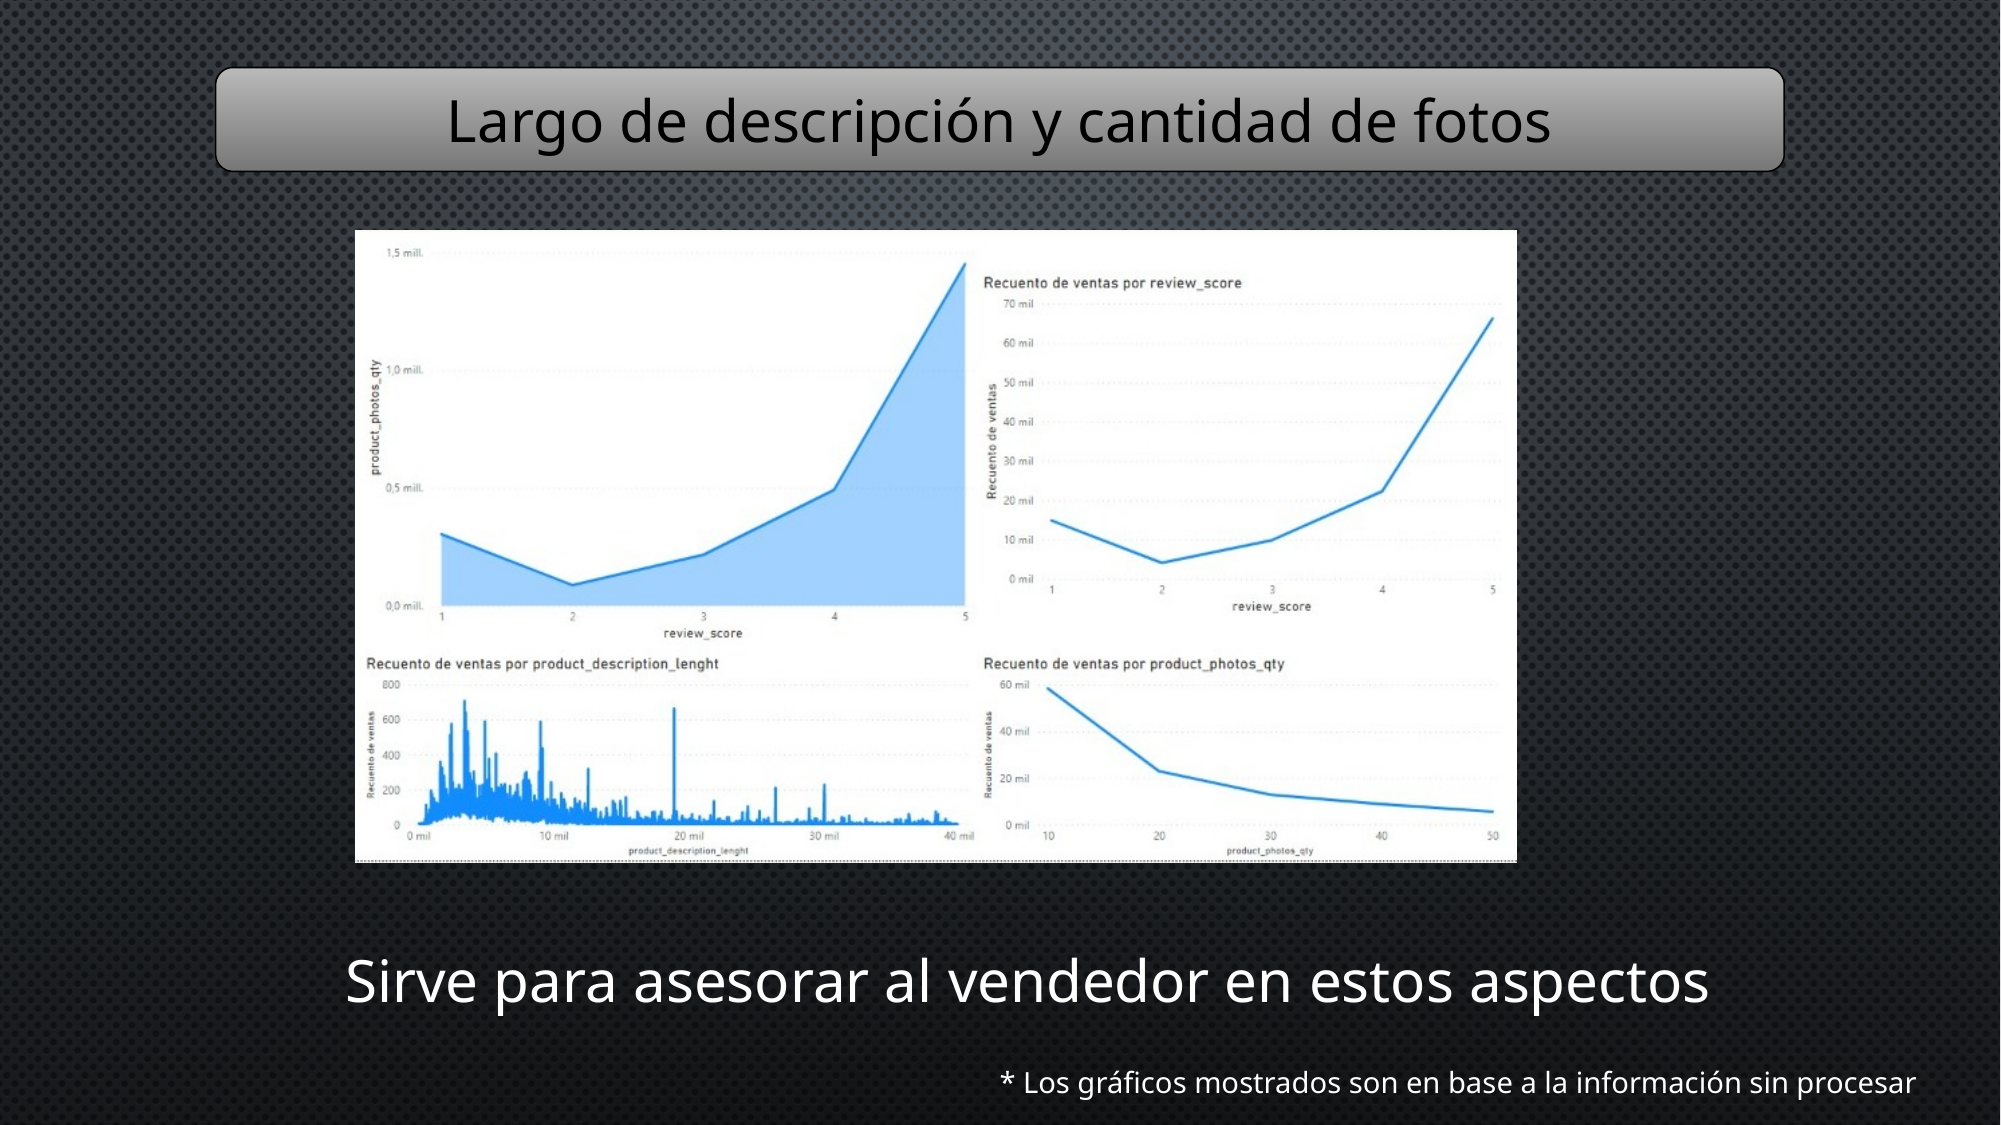

Largo de descripción y cantidad de fotos
Sirve para asesorar al vendedor en estos aspectos
* Los gráficos mostrados son en base a la información sin procesar